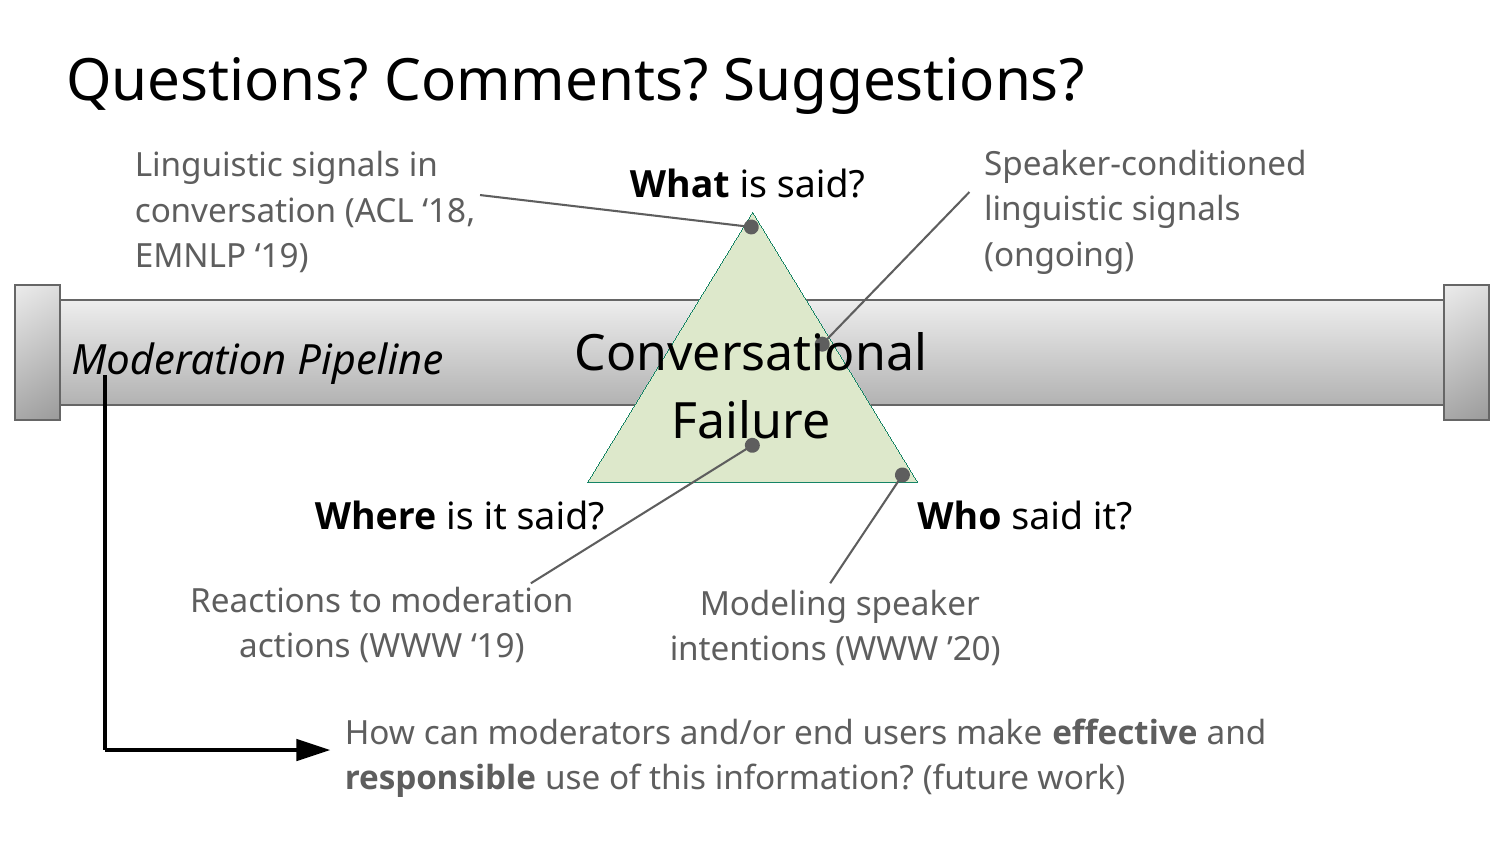

# Questions? Comments? Suggestions?
Speaker-conditioned linguistic signals (ongoing)
Linguistic signals in conversation (ACL ‘18, EMNLP ‘19)
What is said?
Moderation Pipeline
Conversational Failure
Where is it said?
Who said it?
Reactions to moderation actions (WWW ‘19)
Modeling speaker intentions (WWW ’20)
How can moderators and/or end users make effective and responsible use of this information? (future work)